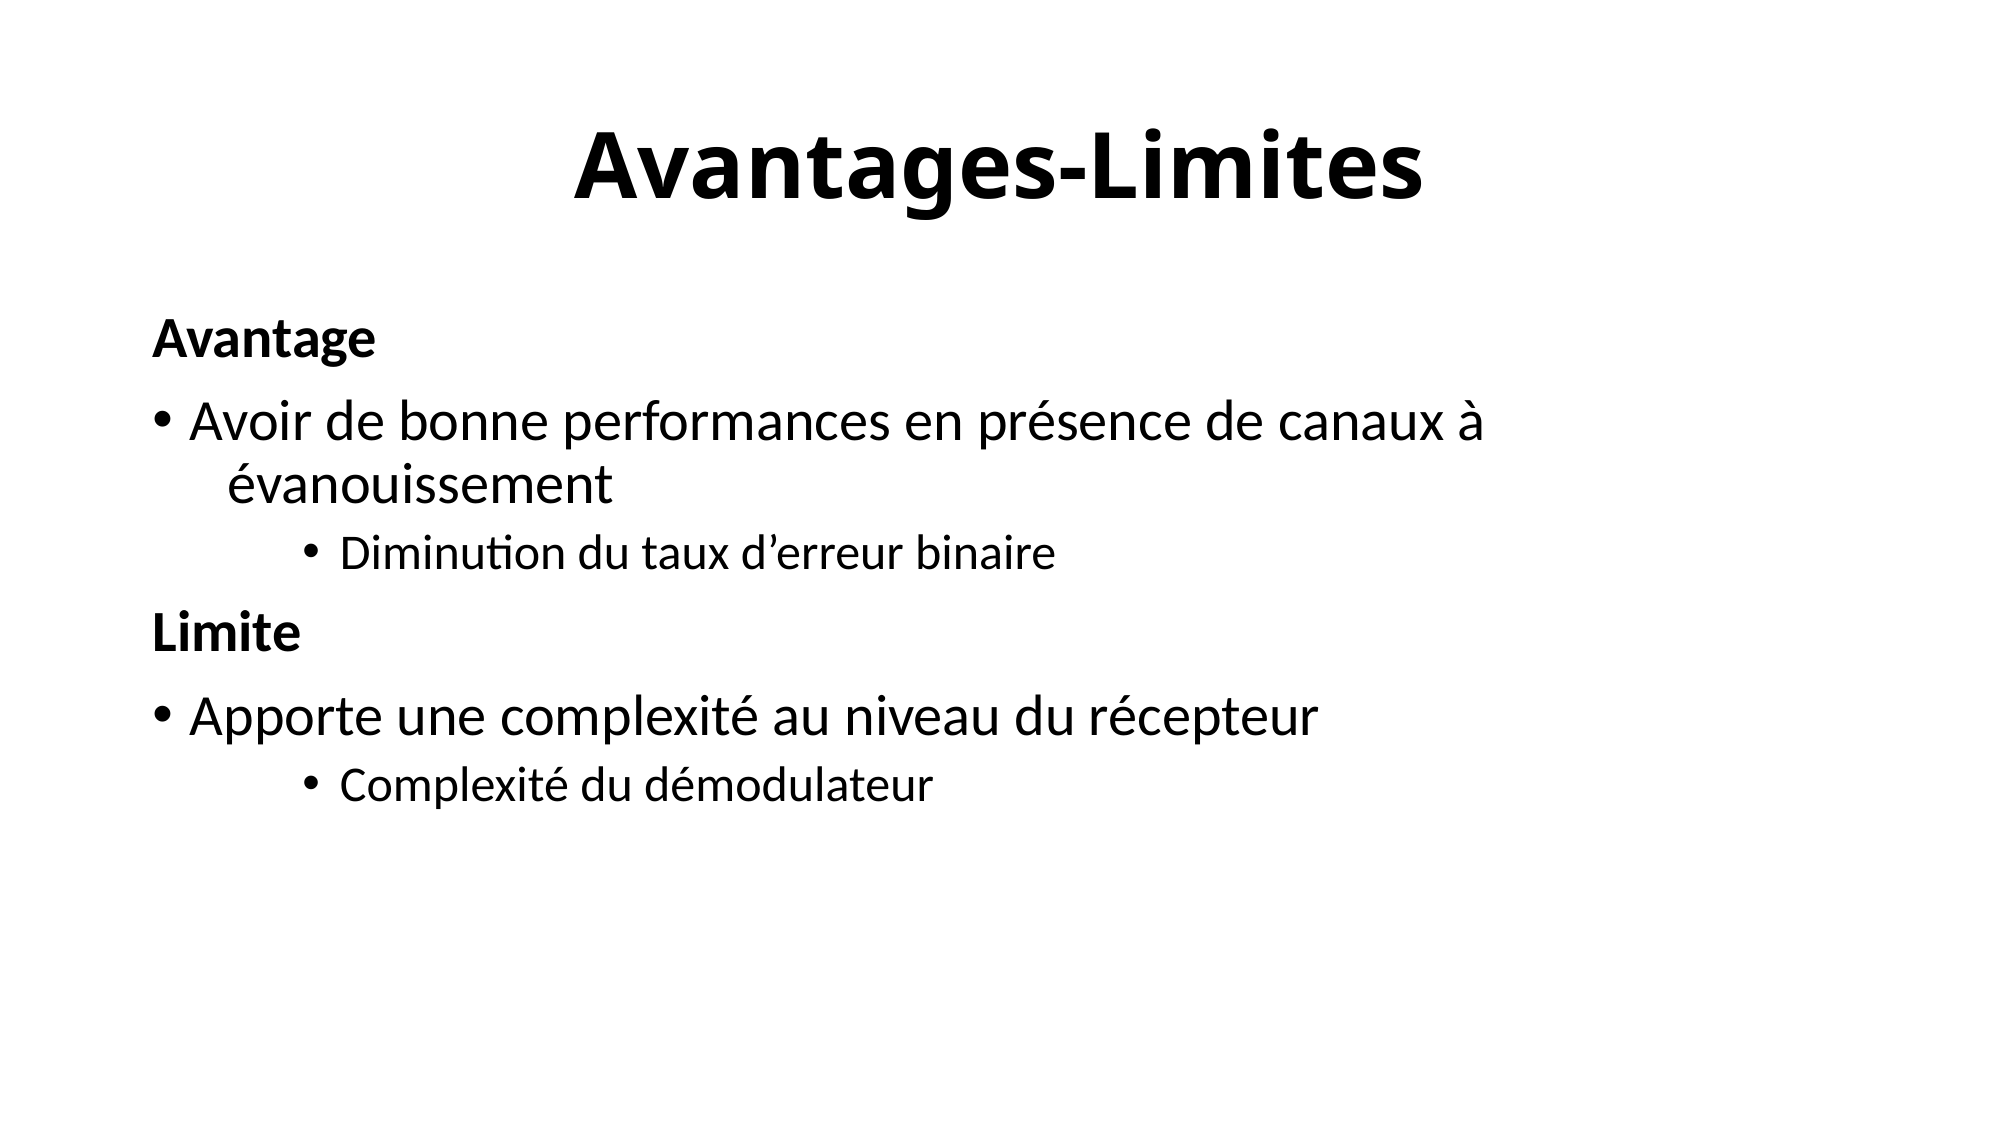

# Avantages-Limites
Avantage
Avoir de bonne performances en présence de canaux à évanouissement
Diminution du taux d’erreur binaire
Limite
Apporte une complexité au niveau du récepteur
Complexité du démodulateur